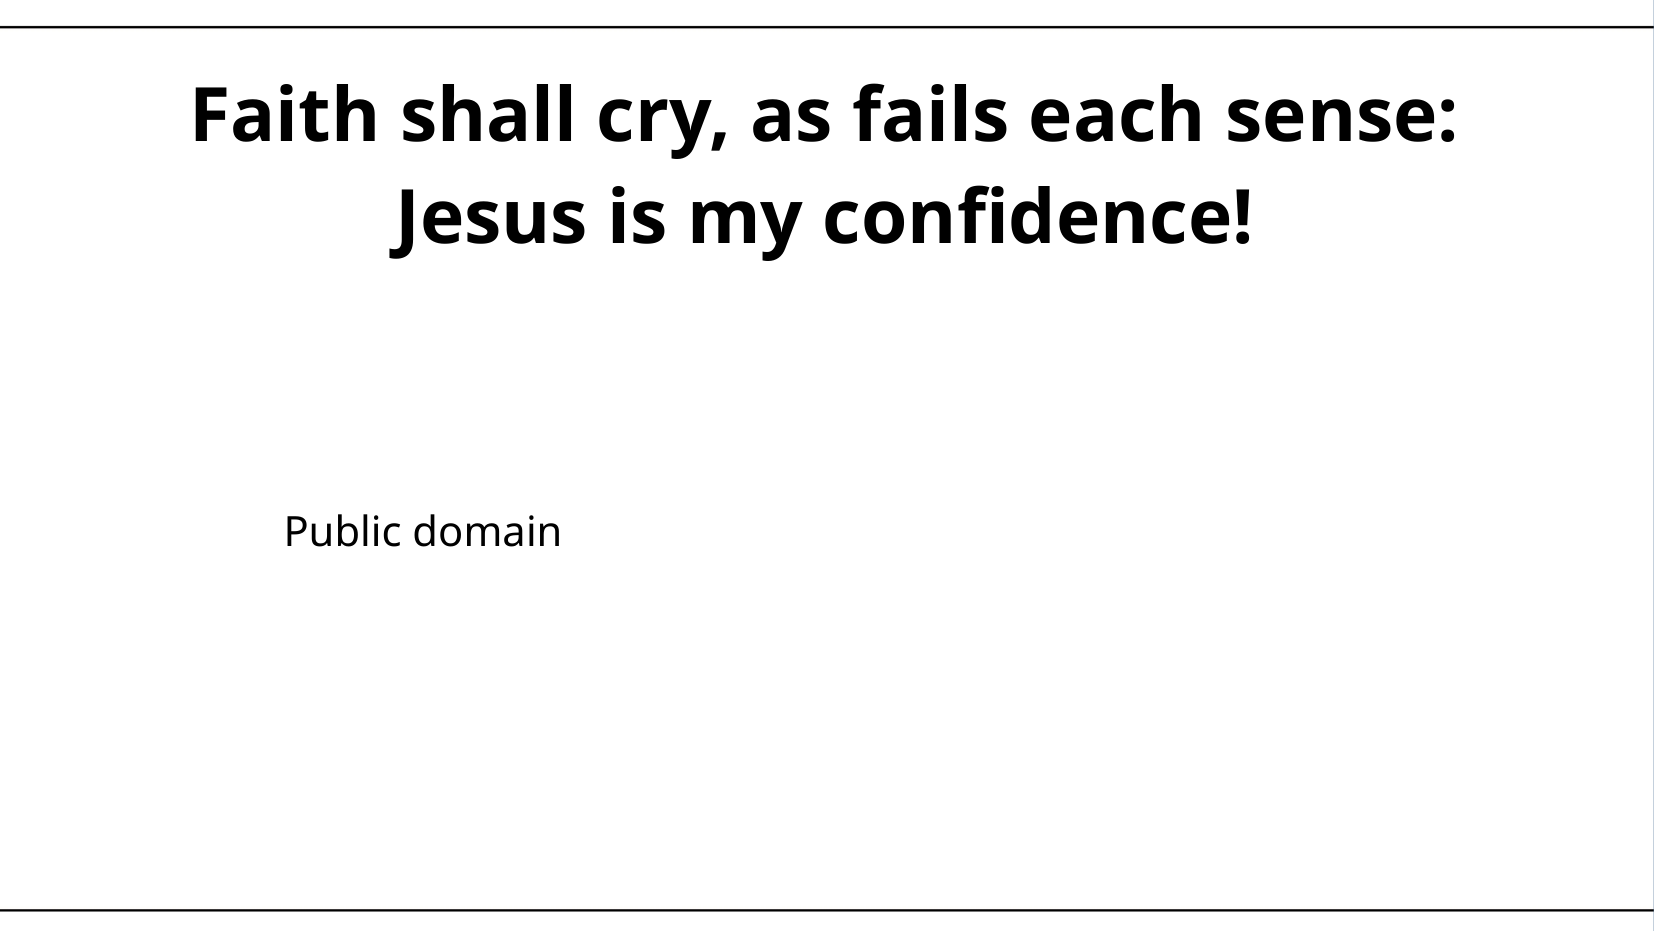

Faith shall cry, as fails each sense:
Jesus is my confidence!
 Public domain